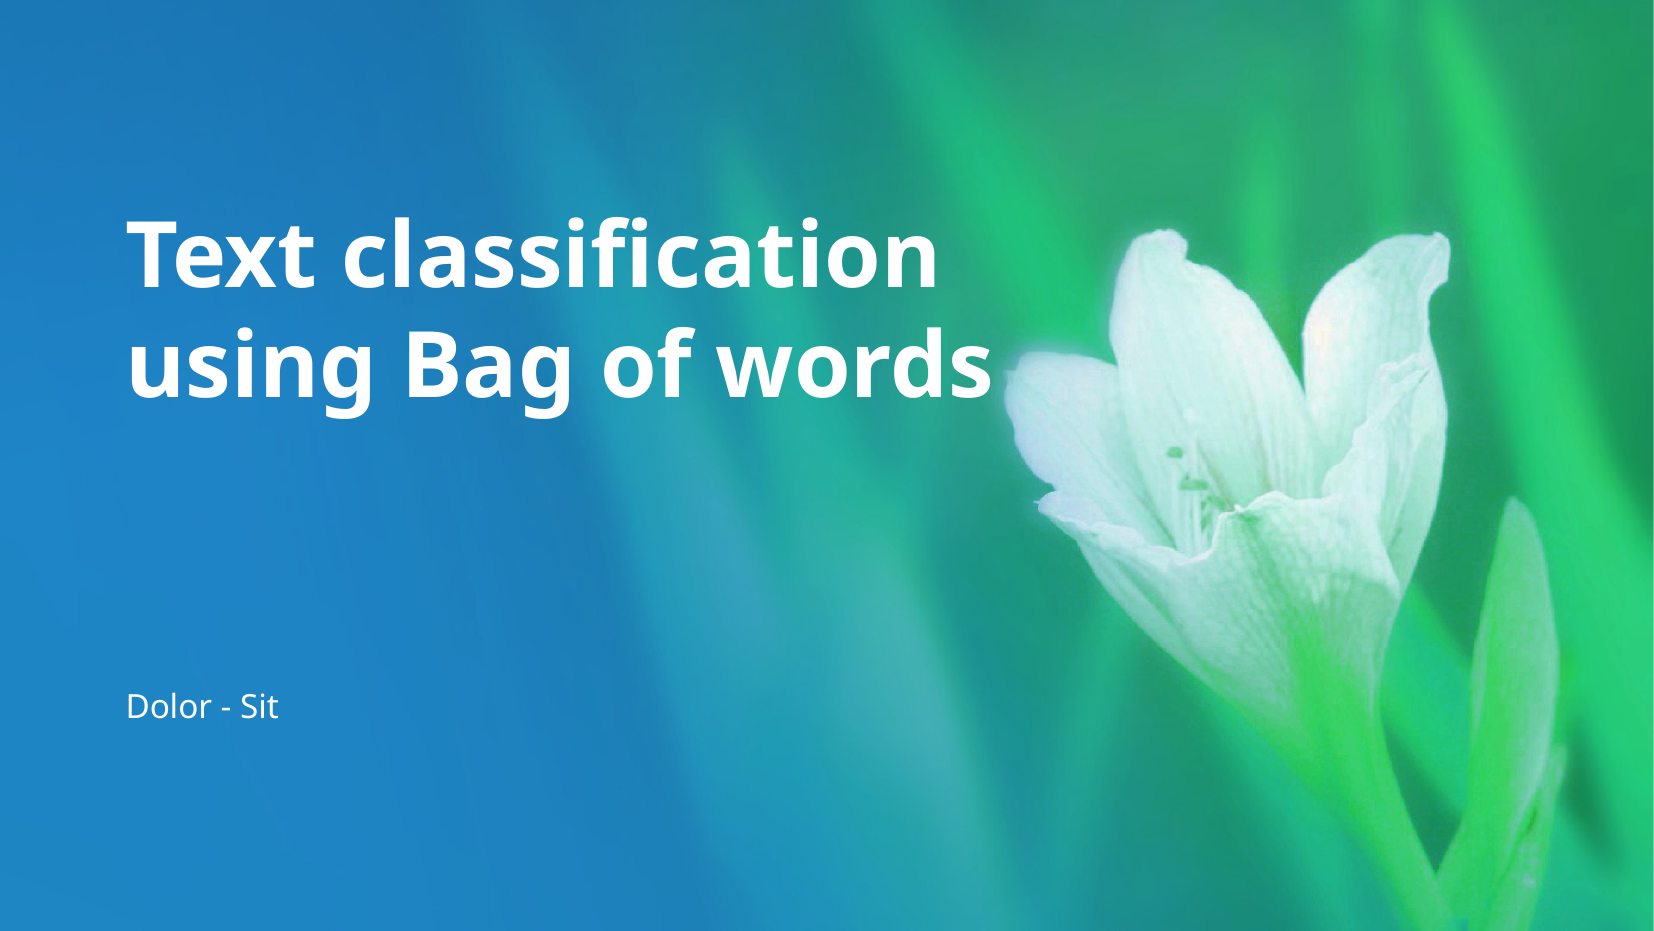

Text classification using Bag of words
Dolor - Sit